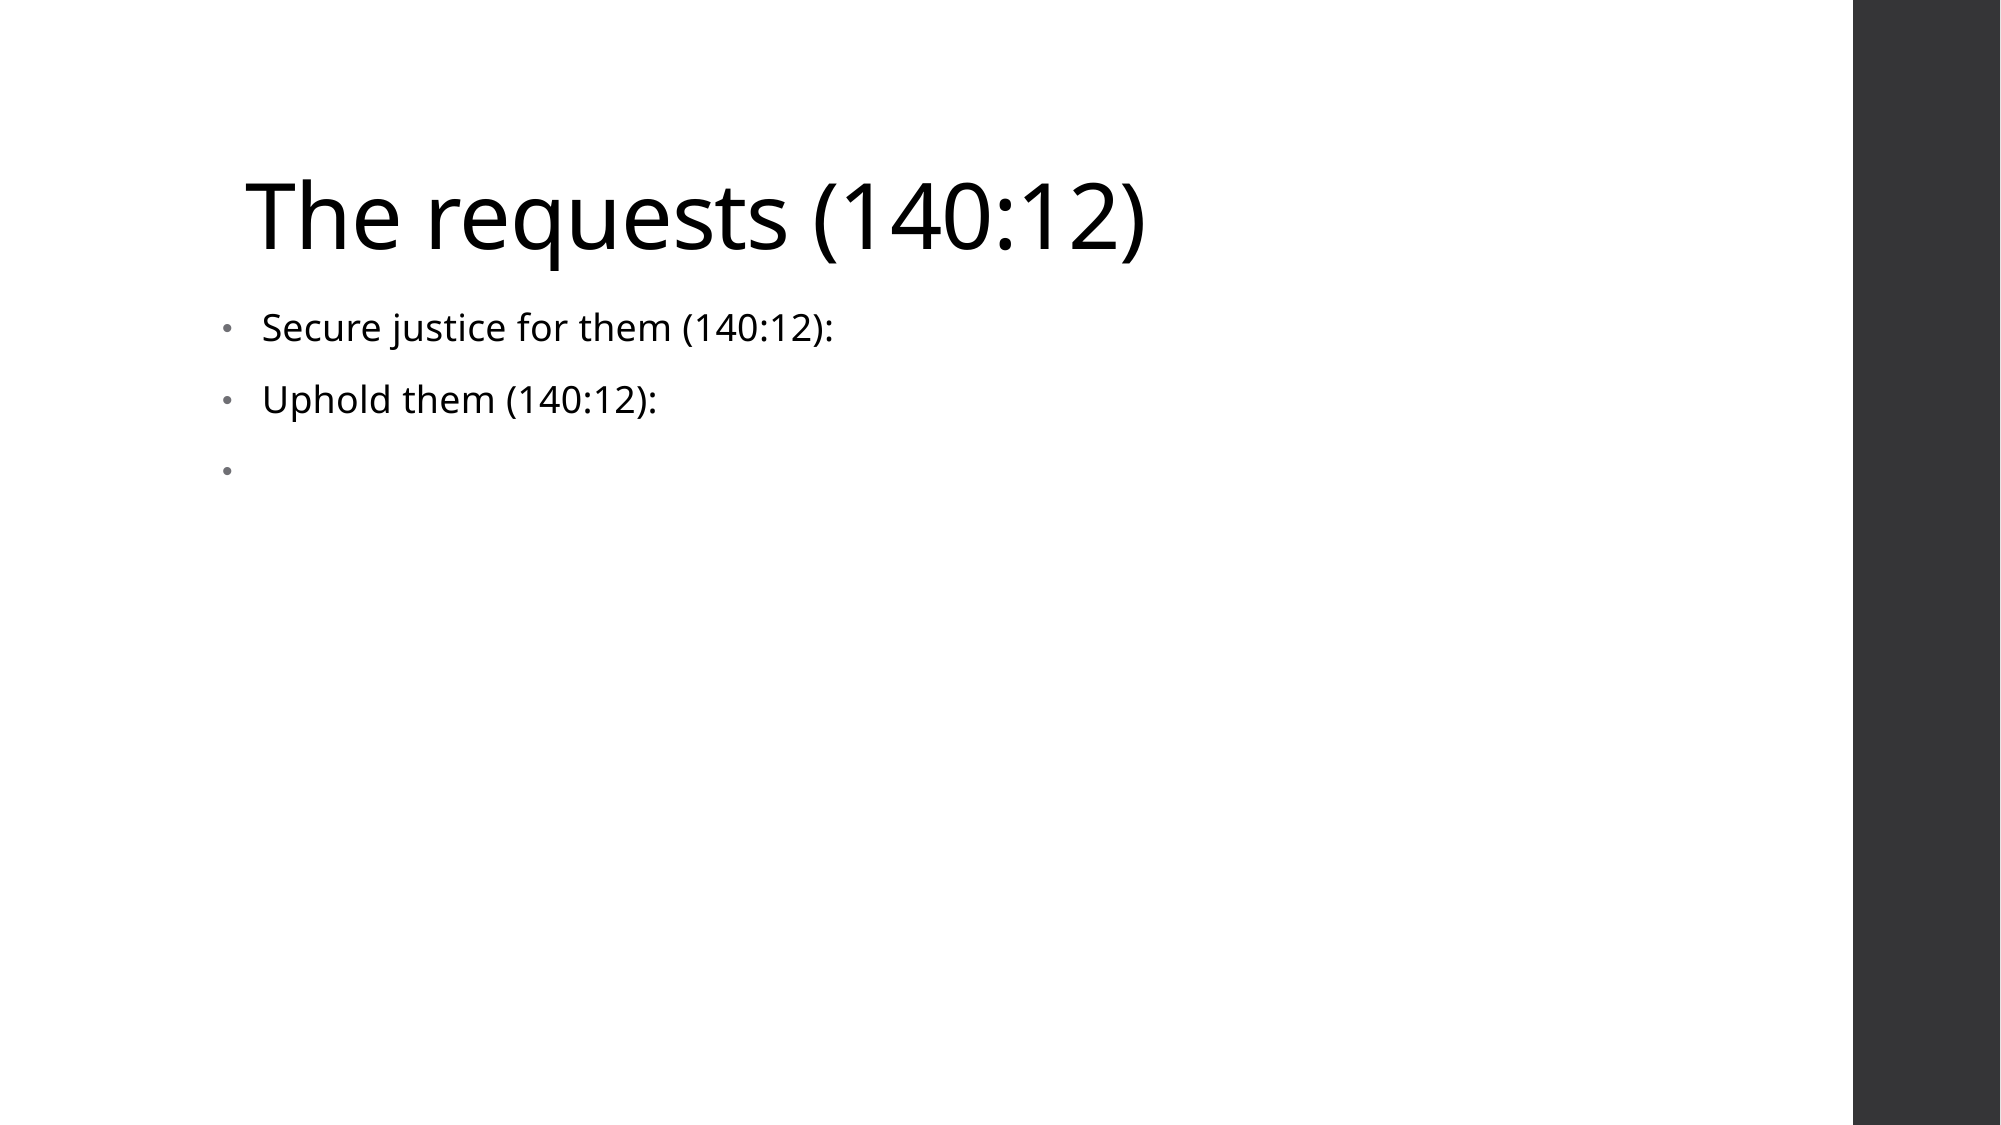

# The requests (140:12)
 Secure justice for them (140:12):
 Uphold them (140:12):